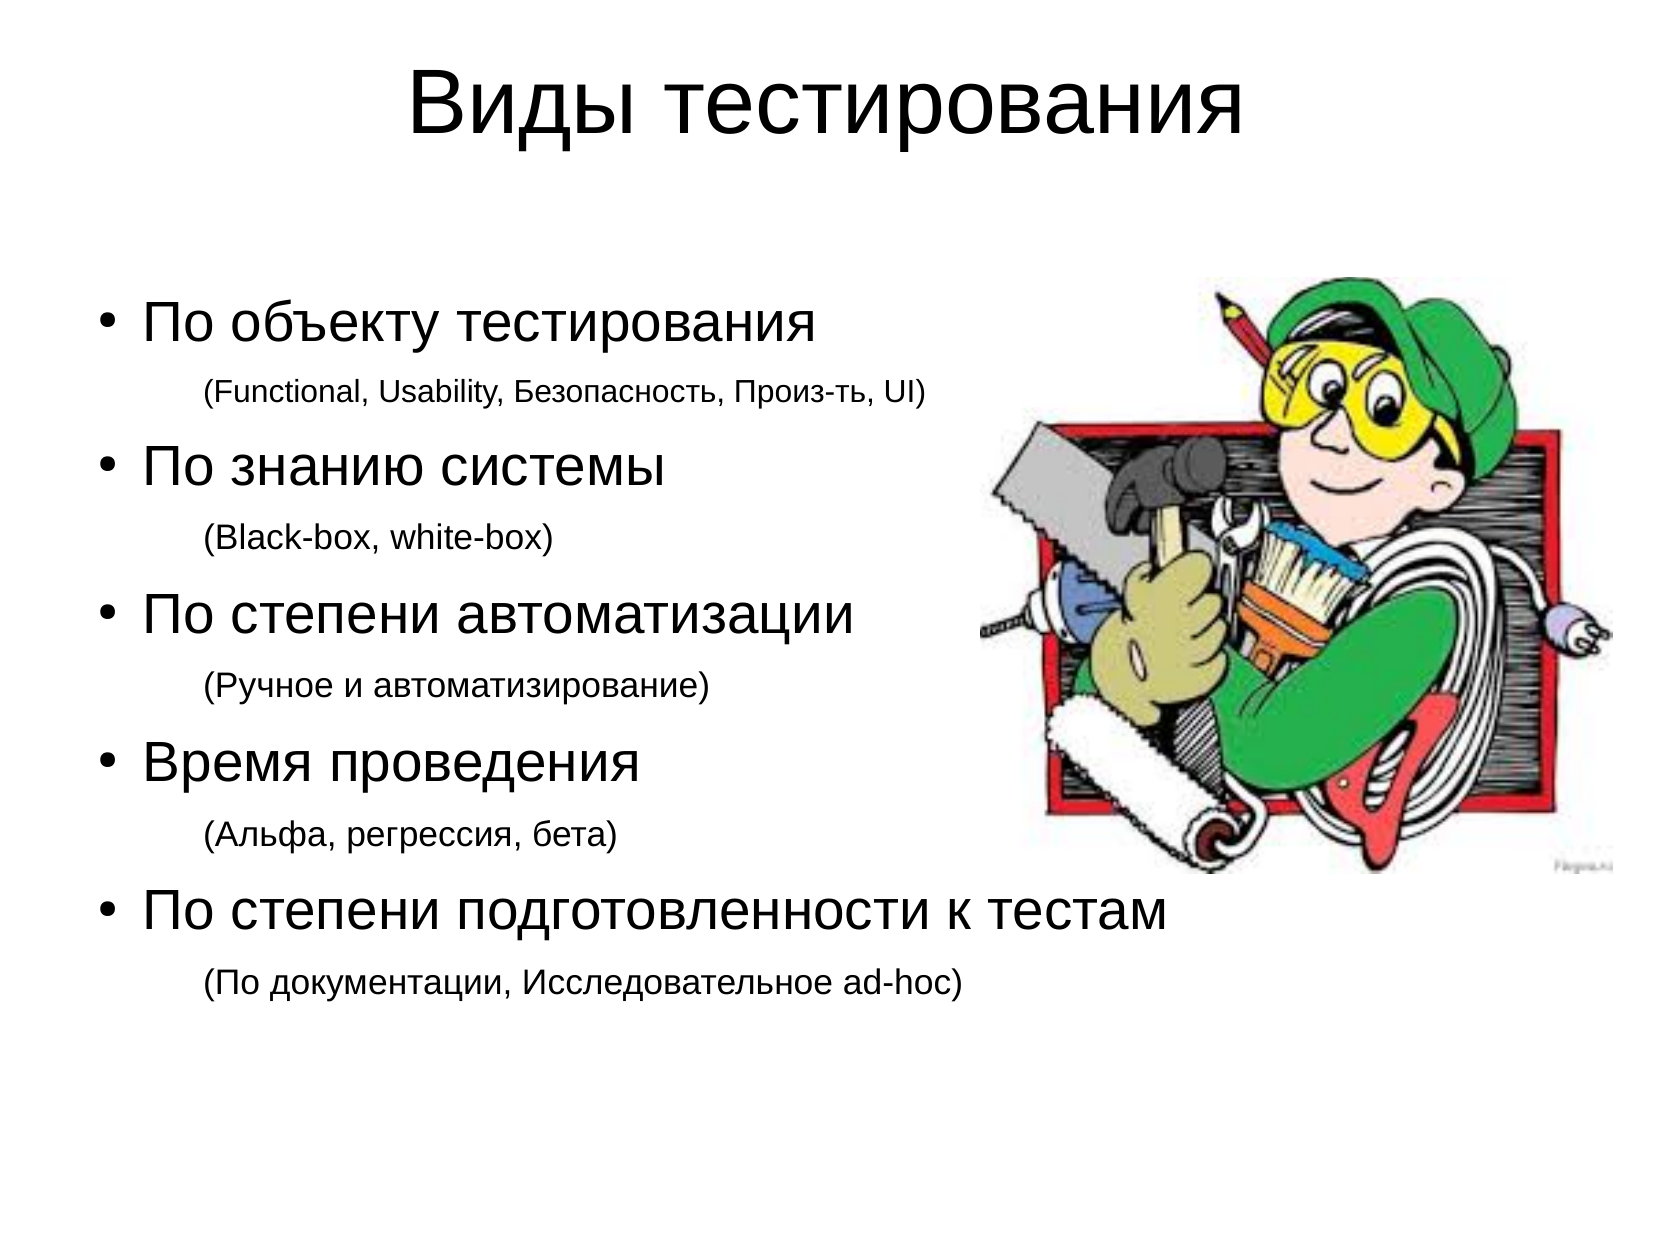

# Виды тестирования
По объекту тестирования
(Functional, Usability, Безопасность, Произ-ть, UI)
По знанию системы
(Black-box, white-box)
По степени автоматизации
(Ручное и автоматизирование)
Время проведения
(Альфа, регрессия, бета)
По степени подготовленности к тестам
(По документации, Исследовательное ad-hoc)